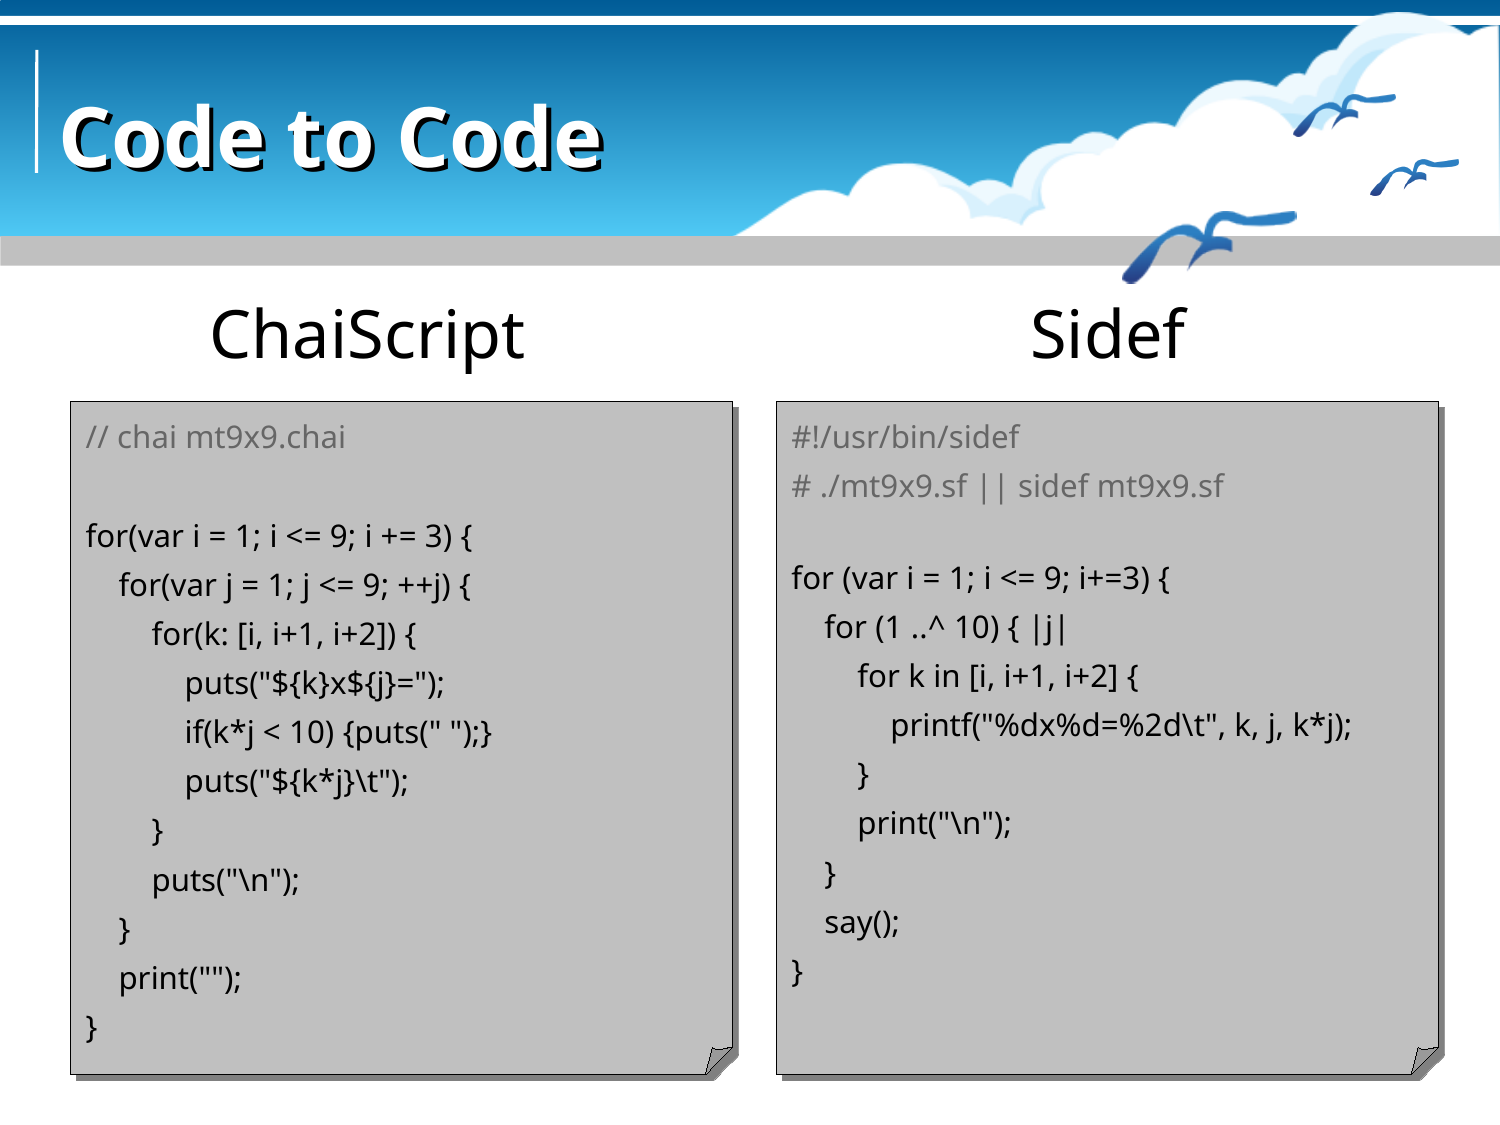

# Code to Code
ChaiScript
Sidef
// chai mt9x9.chai
for(var i = 1; i <= 9; i += 3) {
 for(var j = 1; j <= 9; ++j) {
 for(k: [i, i+1, i+2]) {
 puts("${k}x${j}=");
 if(k*j < 10) {puts(" ");}
 puts("${k*j}\t");
 }
 puts("\n");
 }
 print("");
}
#!/usr/bin/sidef
# ./mt9x9.sf || sidef mt9x9.sf
for (var i = 1; i <= 9; i+=3) {
 for (1 ..^ 10) { |j|
 for k in [i, i+1, i+2] {
 printf("%dx%d=%2d\t", k, j, k*j);
 }
 print("\n");
 }
 say();
}